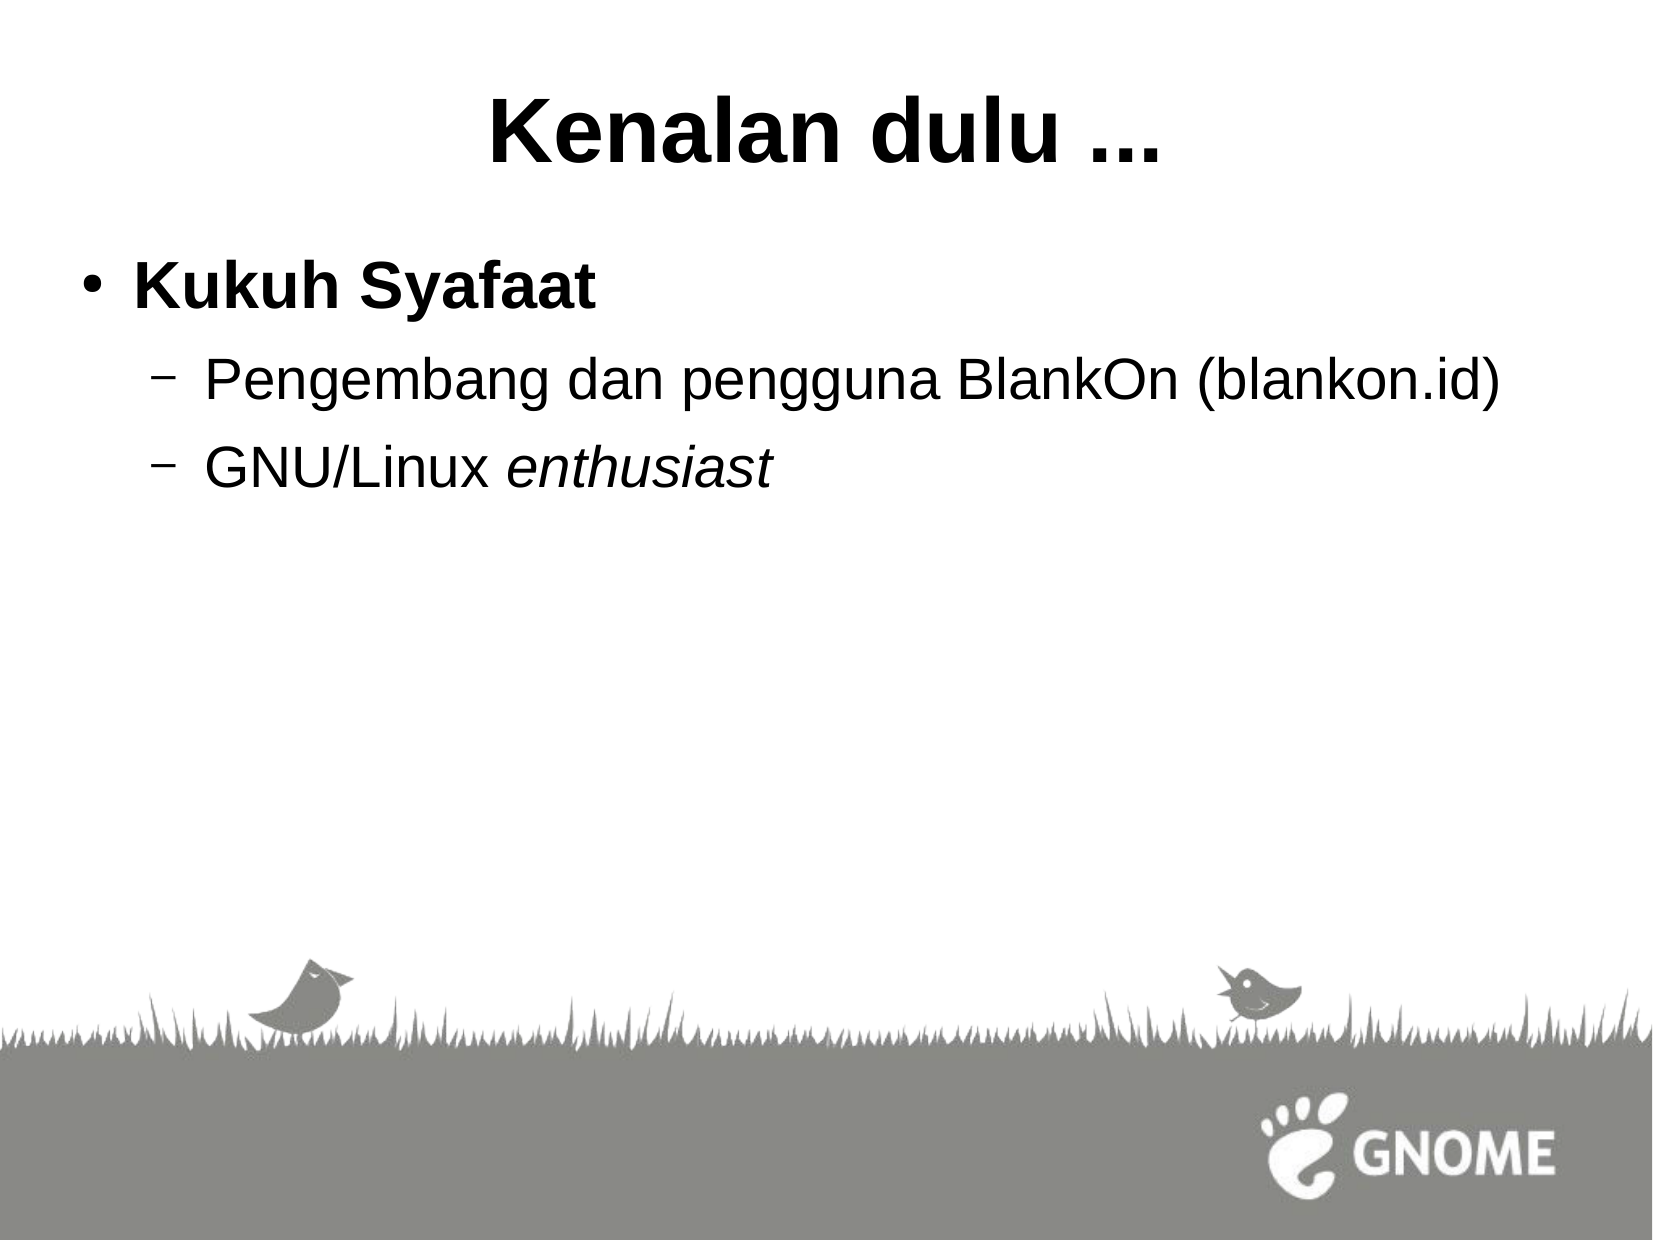

# Kenalan dulu ...
Kukuh Syafaat
Pengembang dan pengguna BlankOn (blankon.id)
GNU/Linux enthusiast